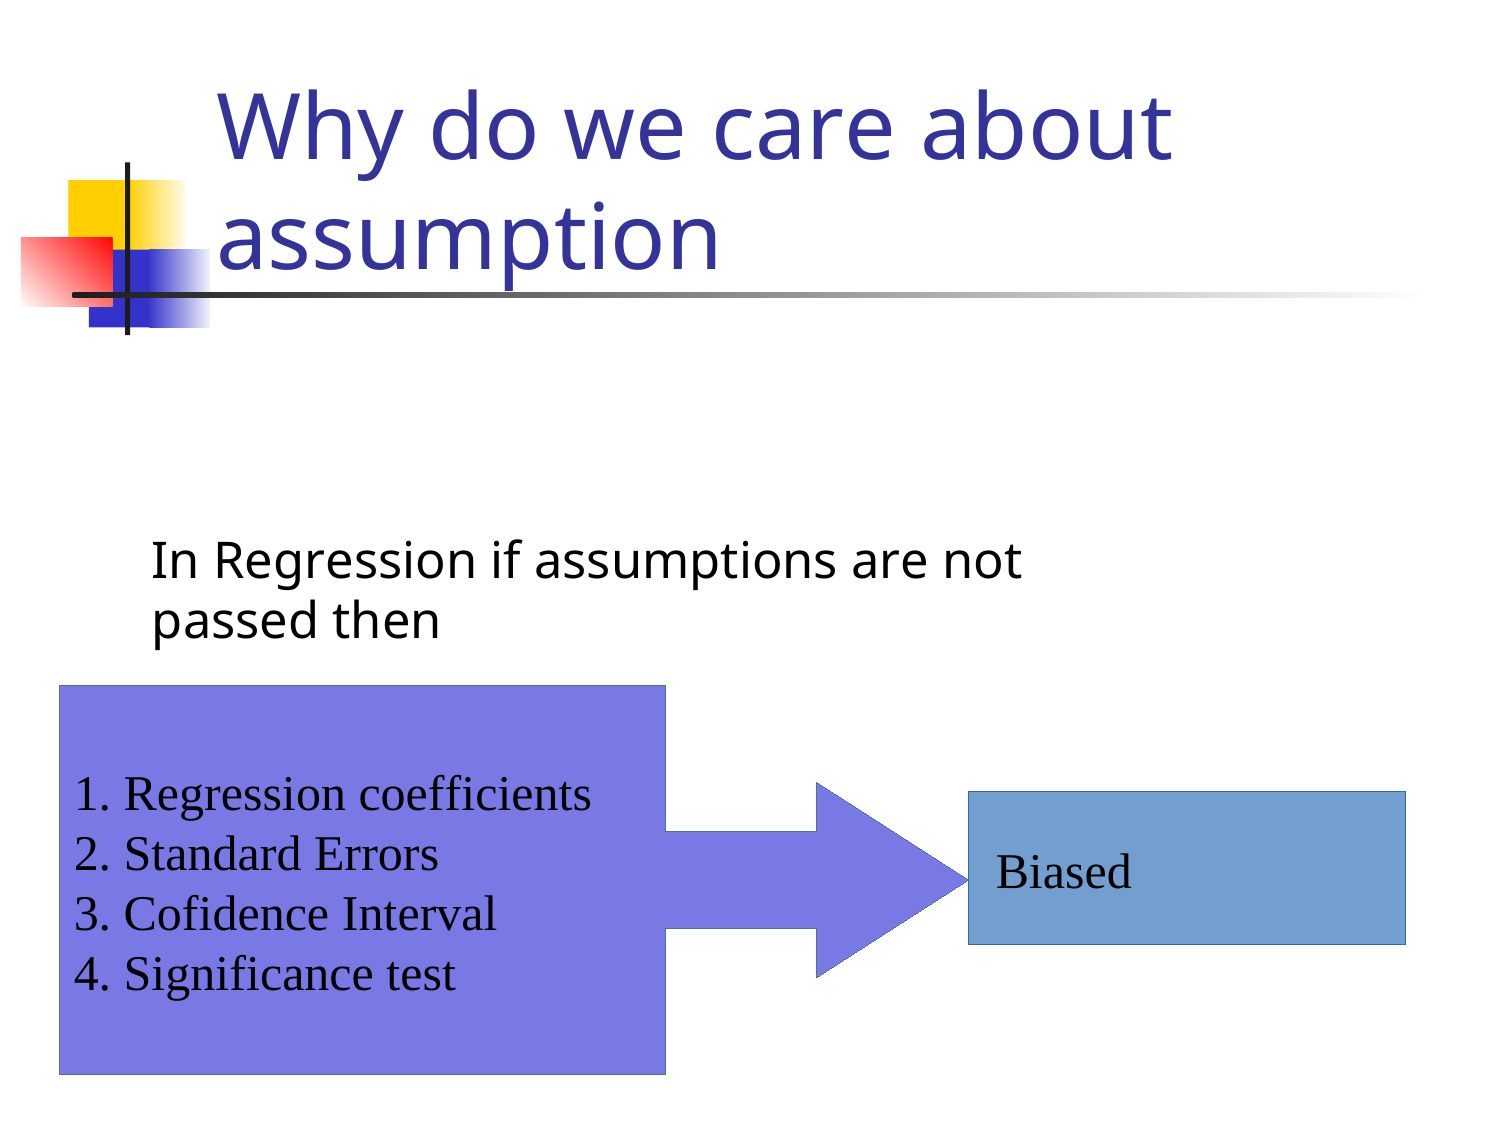

# Why do we care about assumption
In Regression if assumptions are not passed then
1. Regression coefficients
2. Standard Errors
3. Cofidence Interval
4. Significance test
 Biased